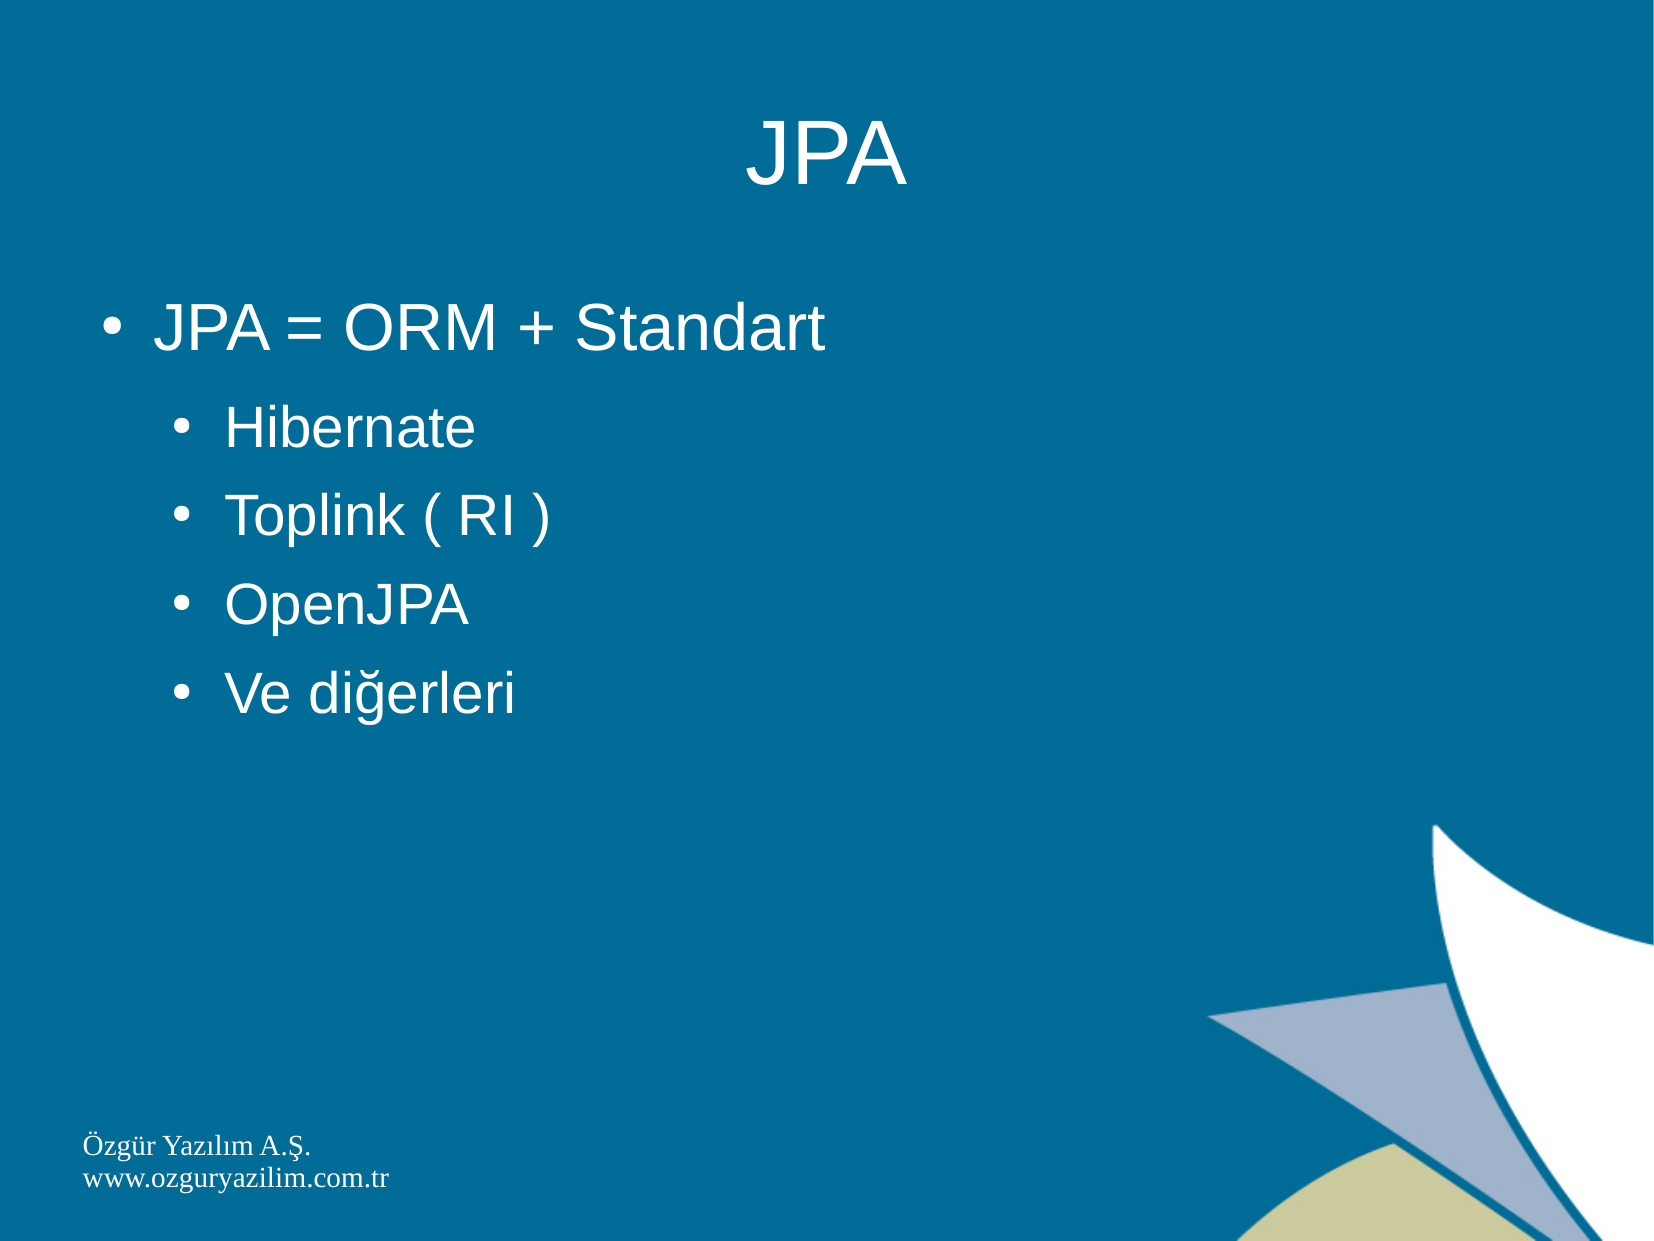

# JPA
JPA = ORM + Standart
Hibernate
Toplink ( RI )
OpenJPA
Ve diğerleri